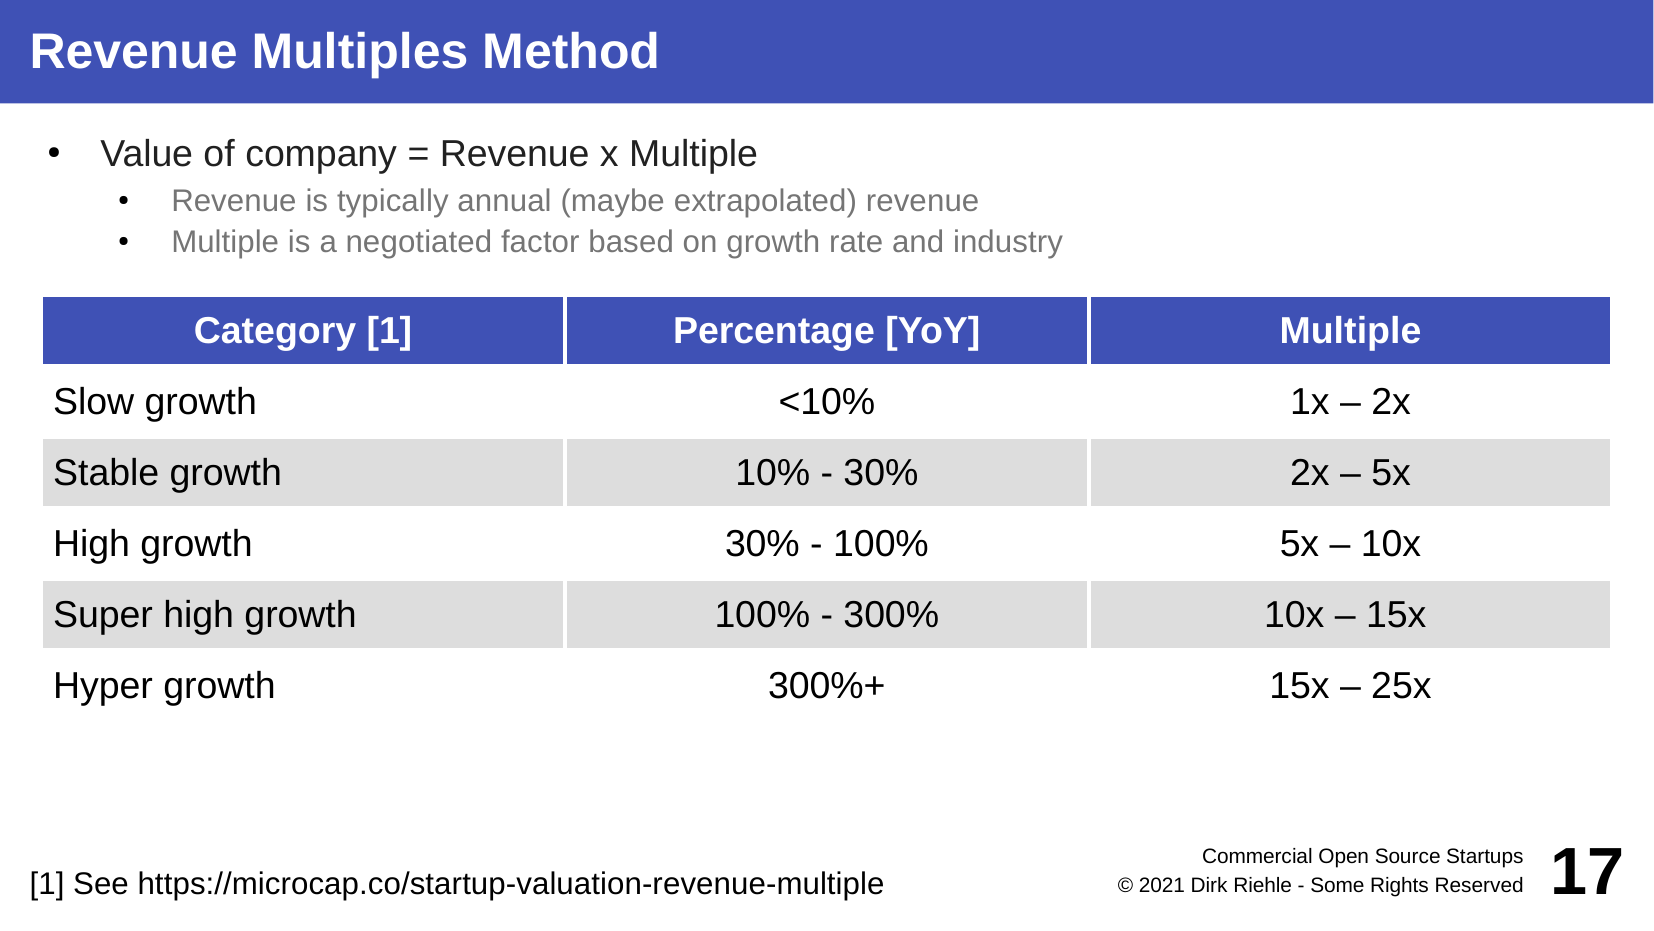

# Revenue Multiples Method
Value of company = Revenue x Multiple
Revenue is typically annual (maybe extrapolated) revenue
Multiple is a negotiated factor based on growth rate and industry
| Category [1] | Percentage [YoY] | Multiple |
| --- | --- | --- |
| Slow growth | <10% | 1x – 2x |
| Stable growth | 10% - 30% | 2x – 5x |
| High growth | 30% - 100% | 5x – 10x |
| Super high growth | 100% - 300% | 10x – 15x |
| Hyper growth | 300%+ | 15x – 25x |
[1] See https://microcap.co/startup-valuation-revenue-multiple
Commercial Open Source Startups
17
© 2021 Dirk Riehle - Some Rights Reserved